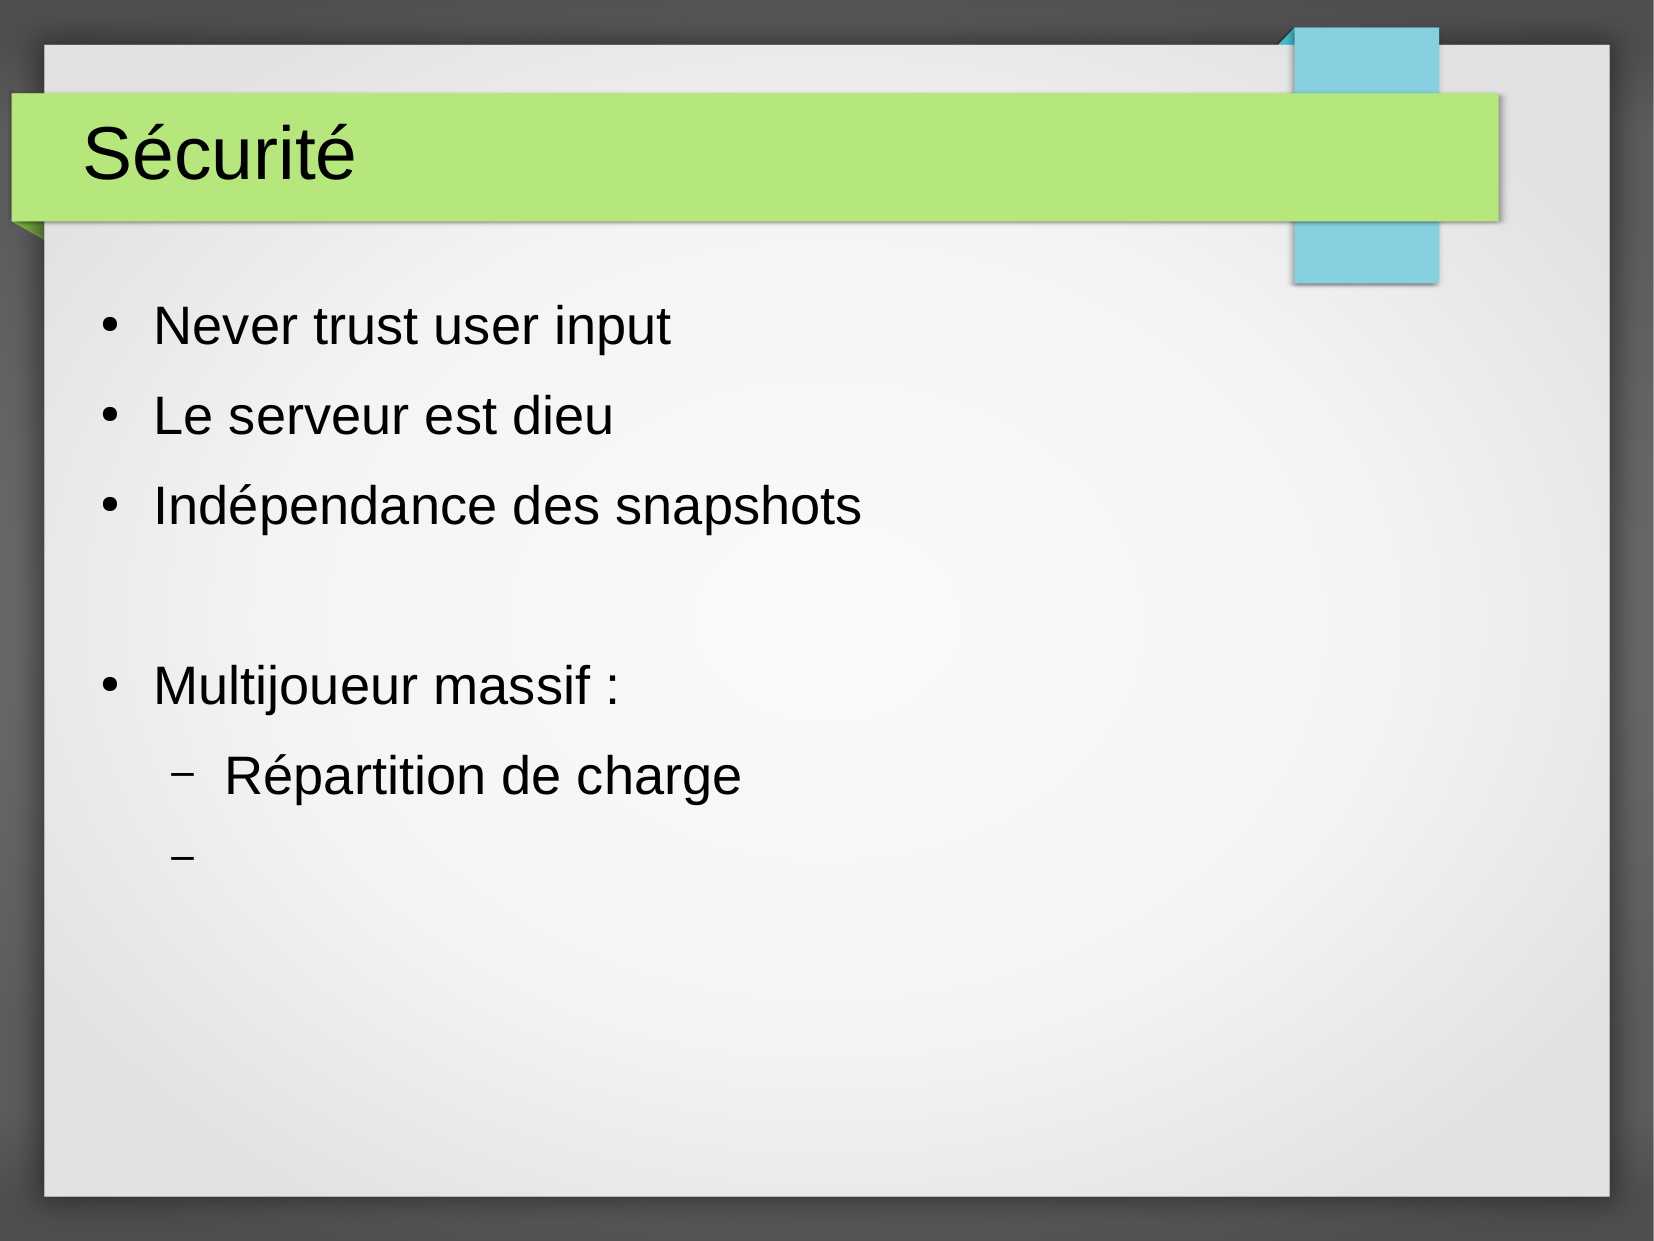

# Sécurité
Never trust user input
Le serveur est dieu
Indépendance des snapshots
Multijoueur massif :
Répartition de charge